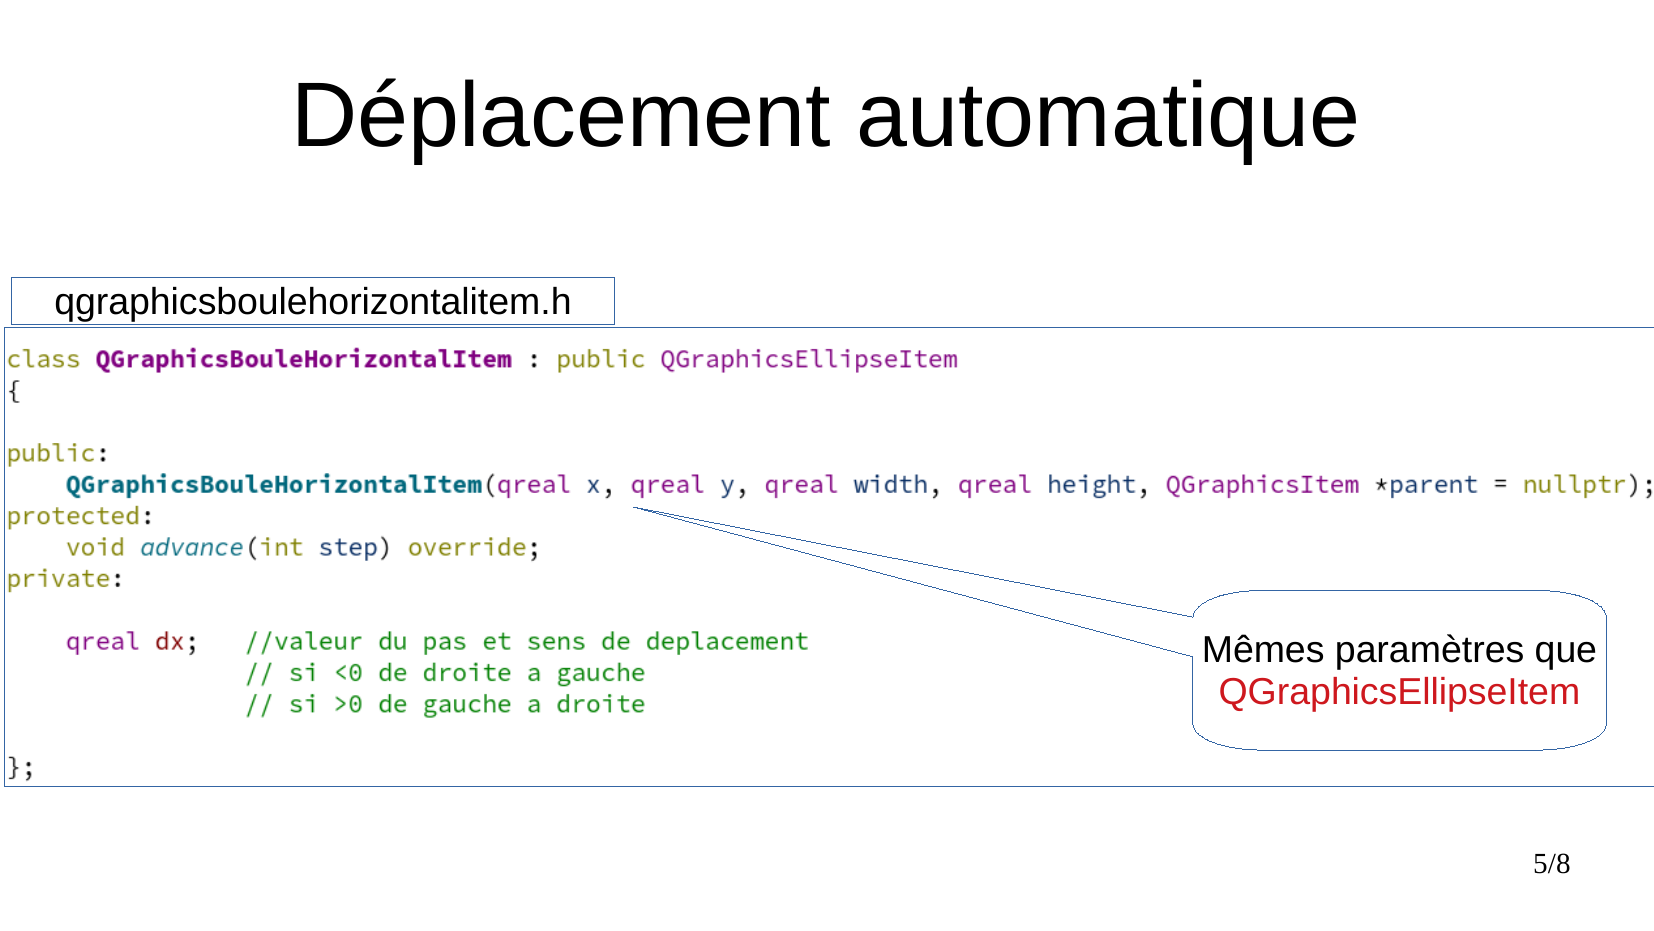

# Déplacement automatique
qgraphicsboulehorizontalitem.h
Mêmes paramètres que
QGraphicsEllipseItem
5